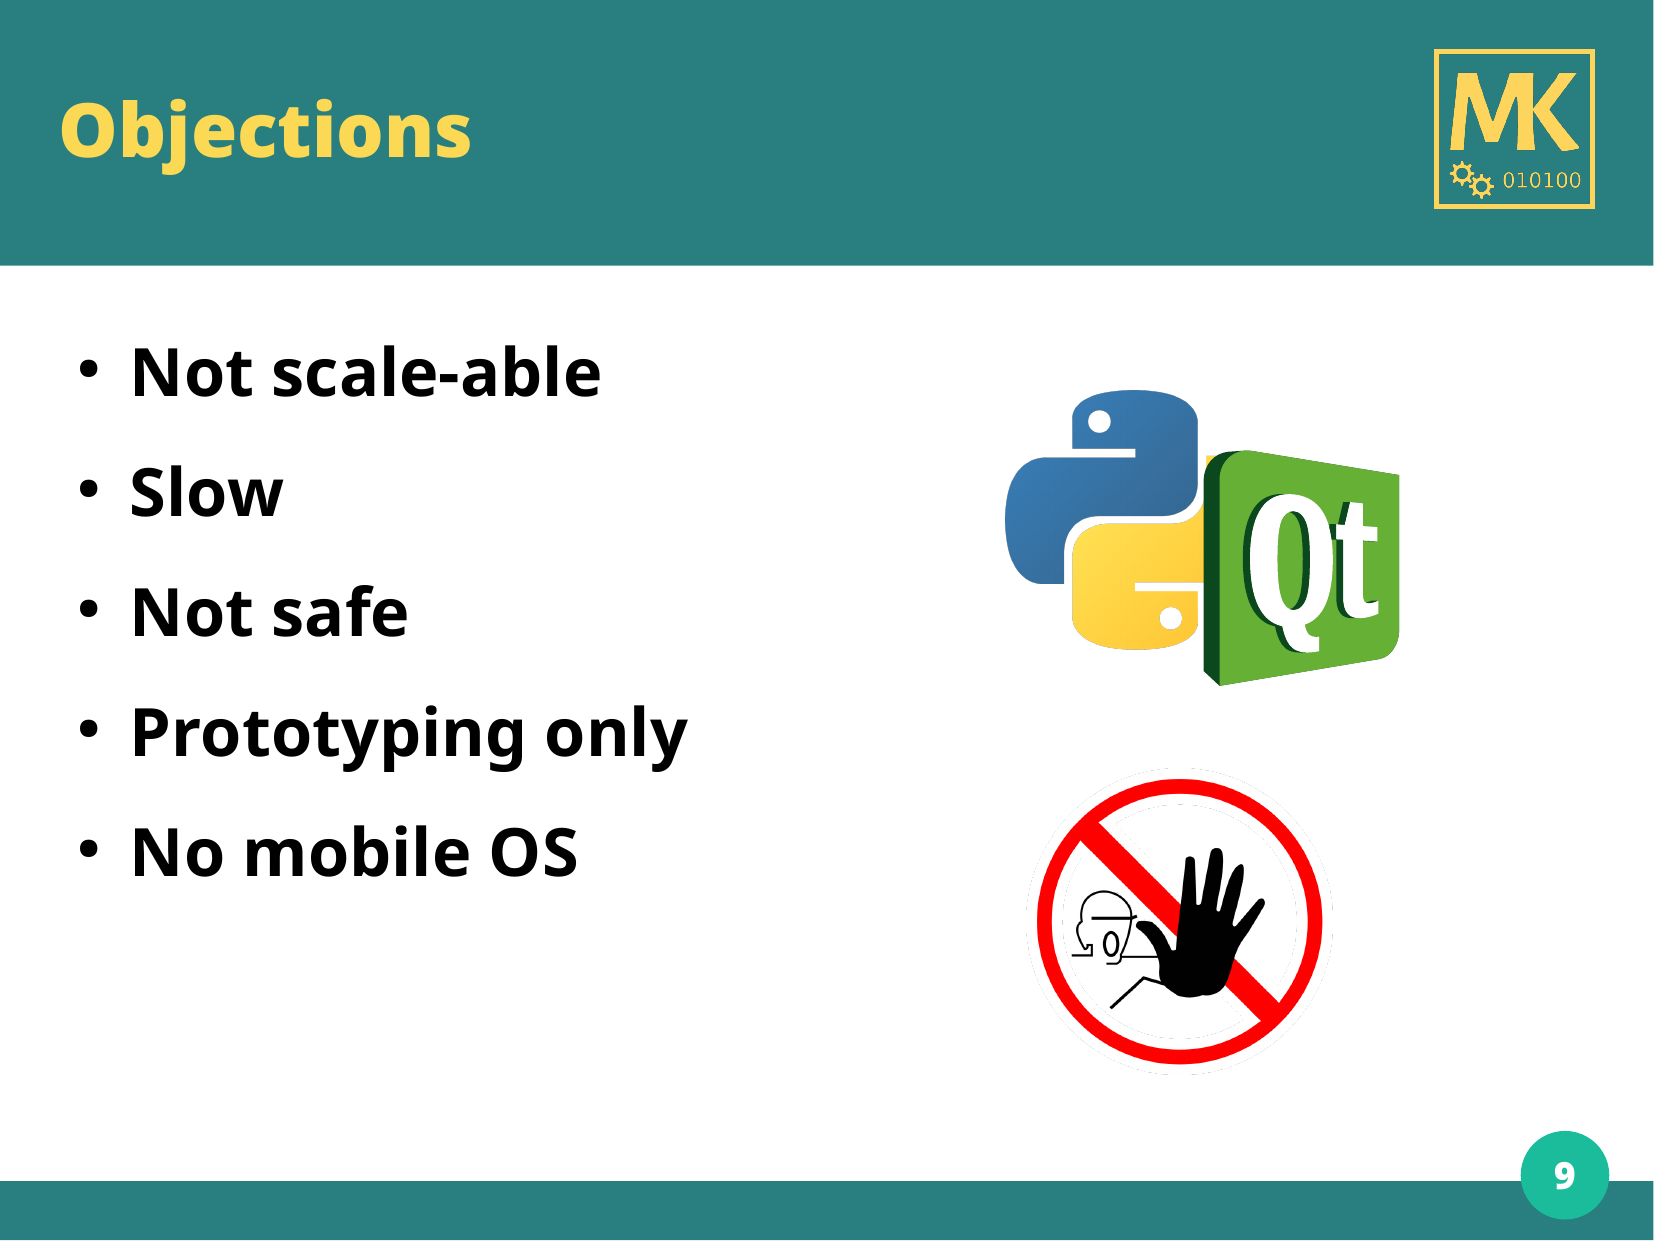

# Objections
Not scale-able
Slow
Not safe
Prototyping only
No mobile OS
9